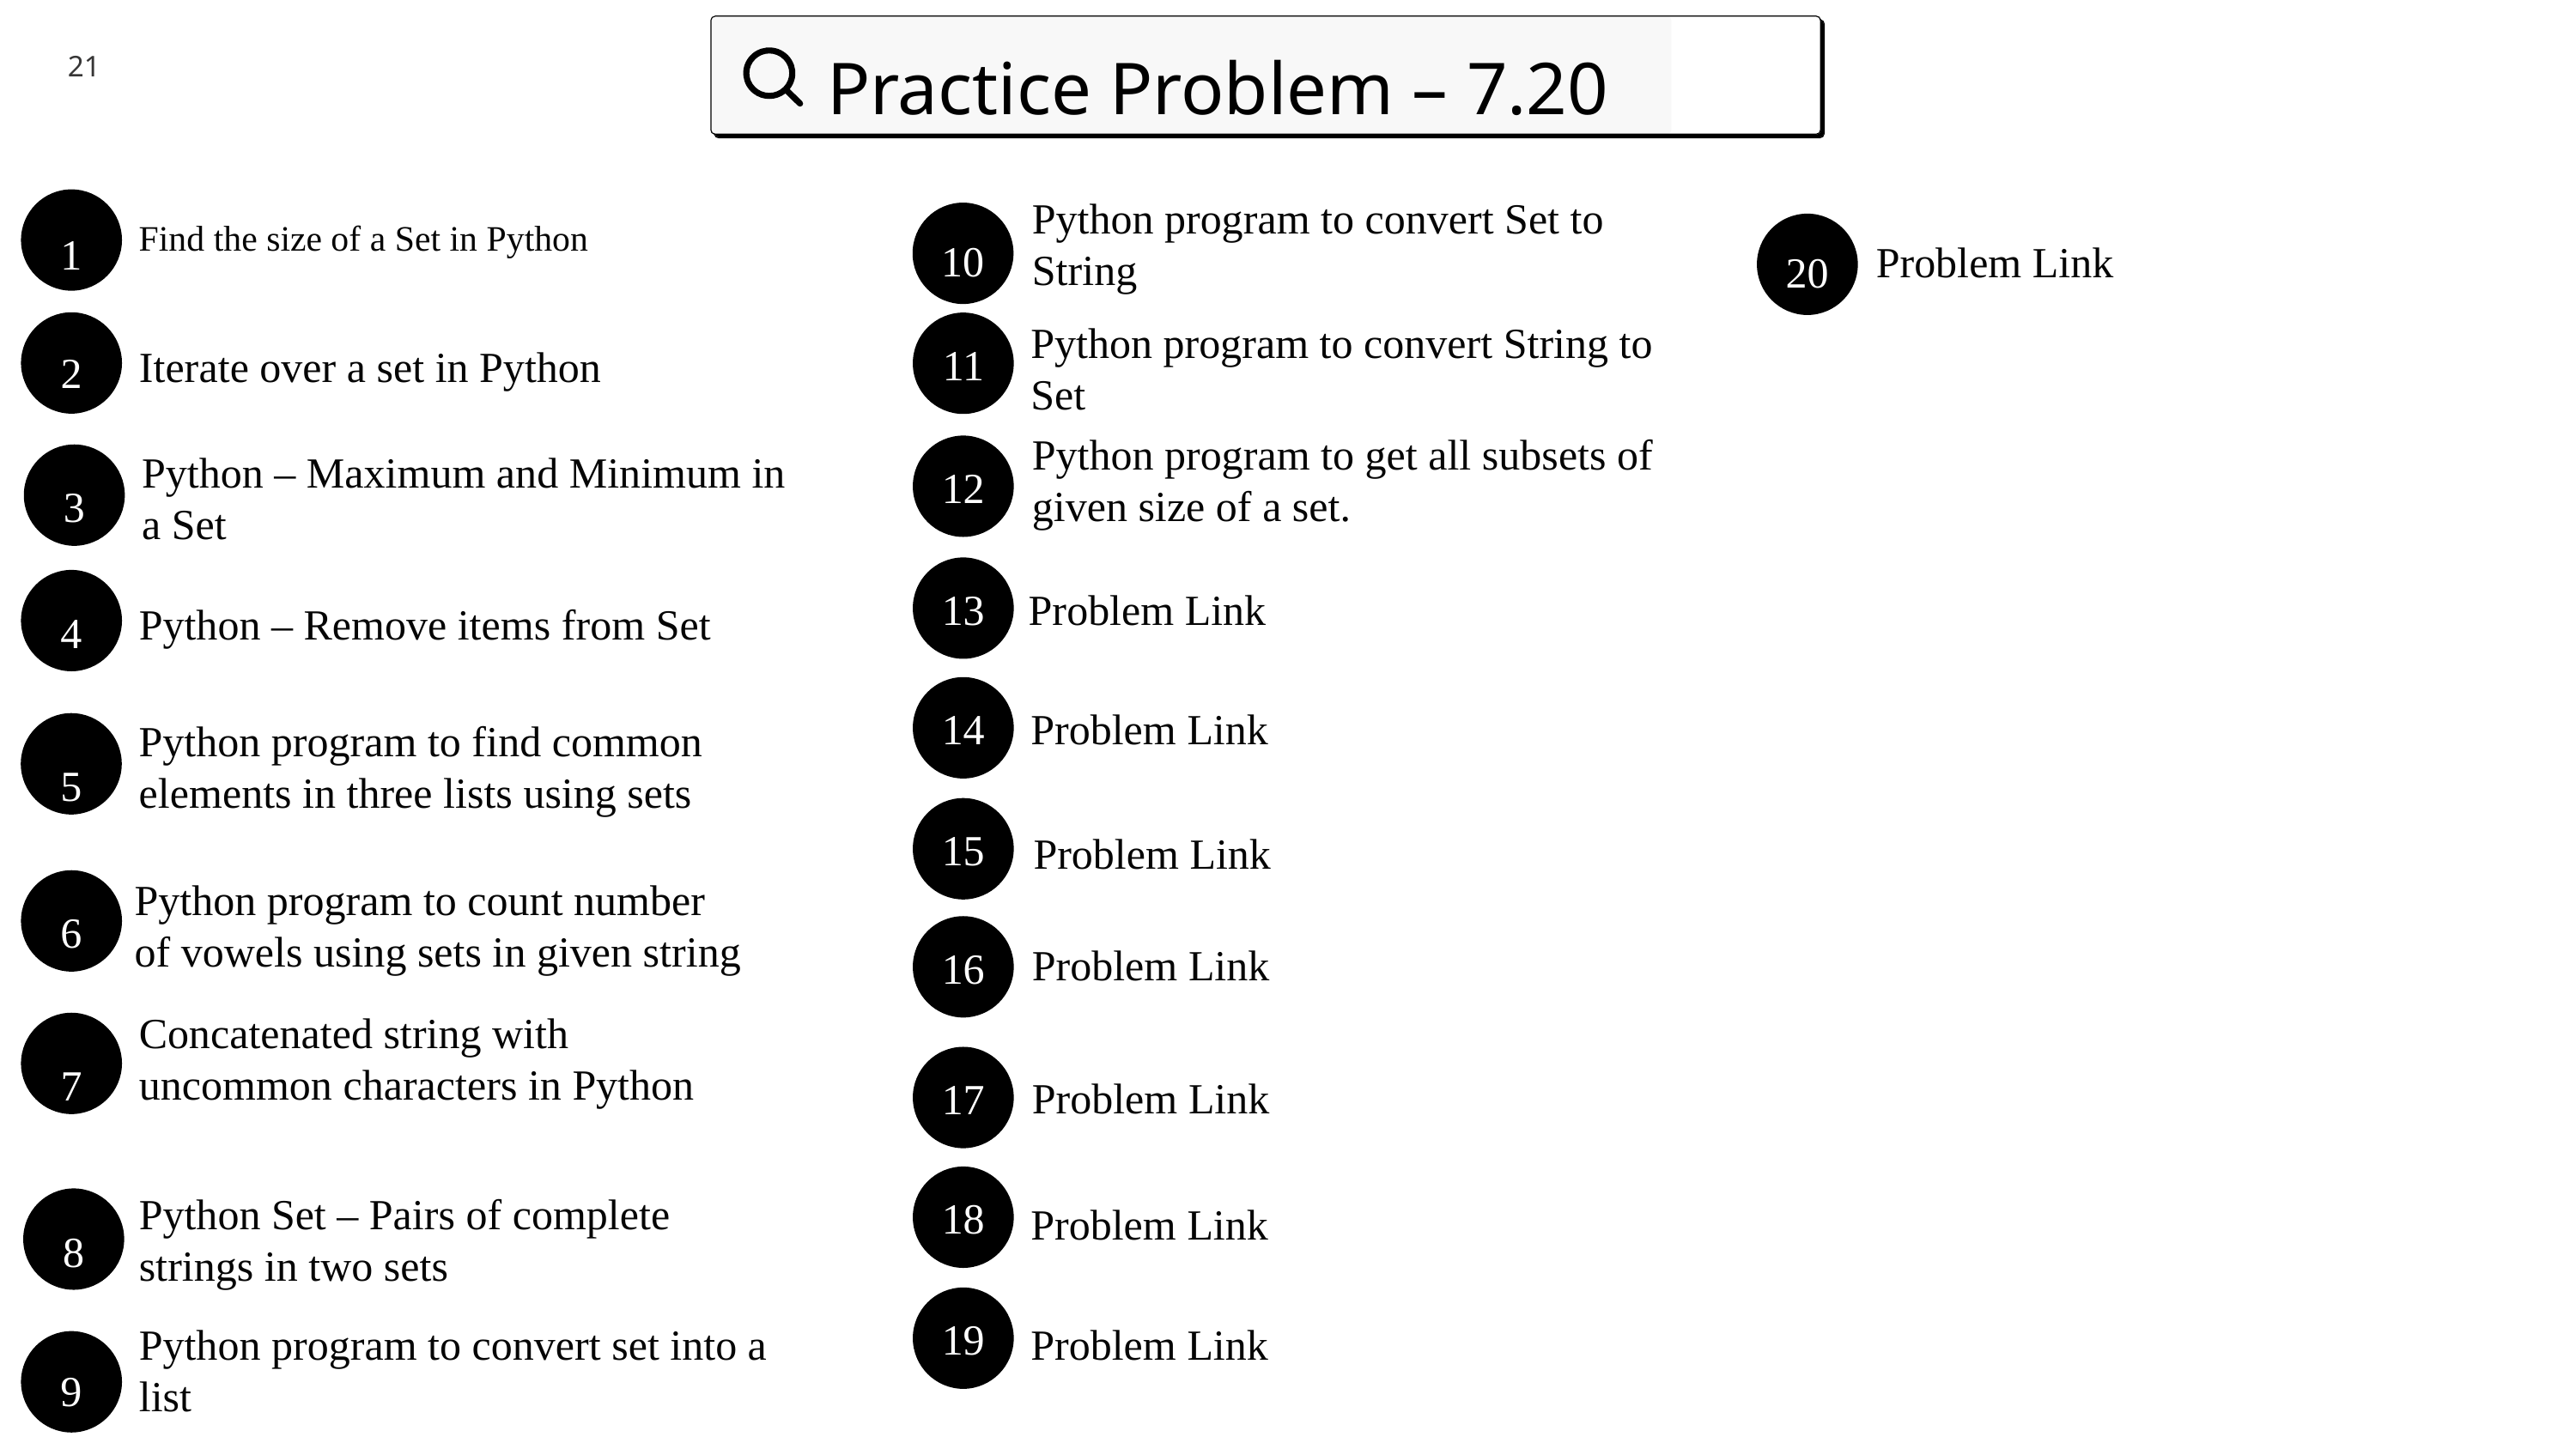

Practice Problem – 7.20
21
1
Find the size of a Set in Python
10
Python program to convert Set to String
20
Problem Link
13
Problem Link
Problem Link
Problem Link
Problem Link
Problem Link
Problem Link
Problem Link
2
Iterate over a set in Python
11
Python program to convert String to Set
Python program to get all subsets of given size of a set.
12
3
Python – Maximum and Minimum in a Set
4
Python – Remove items from Set
14
Python program to find common elements in three lists using sets
5
15
6
Python program to count number of vowels using sets in given string
16
Concatenated string with uncommon characters in Python
7
17
18
8
Python Set – Pairs of complete strings in two sets
19
Python program to convert set into a list
9